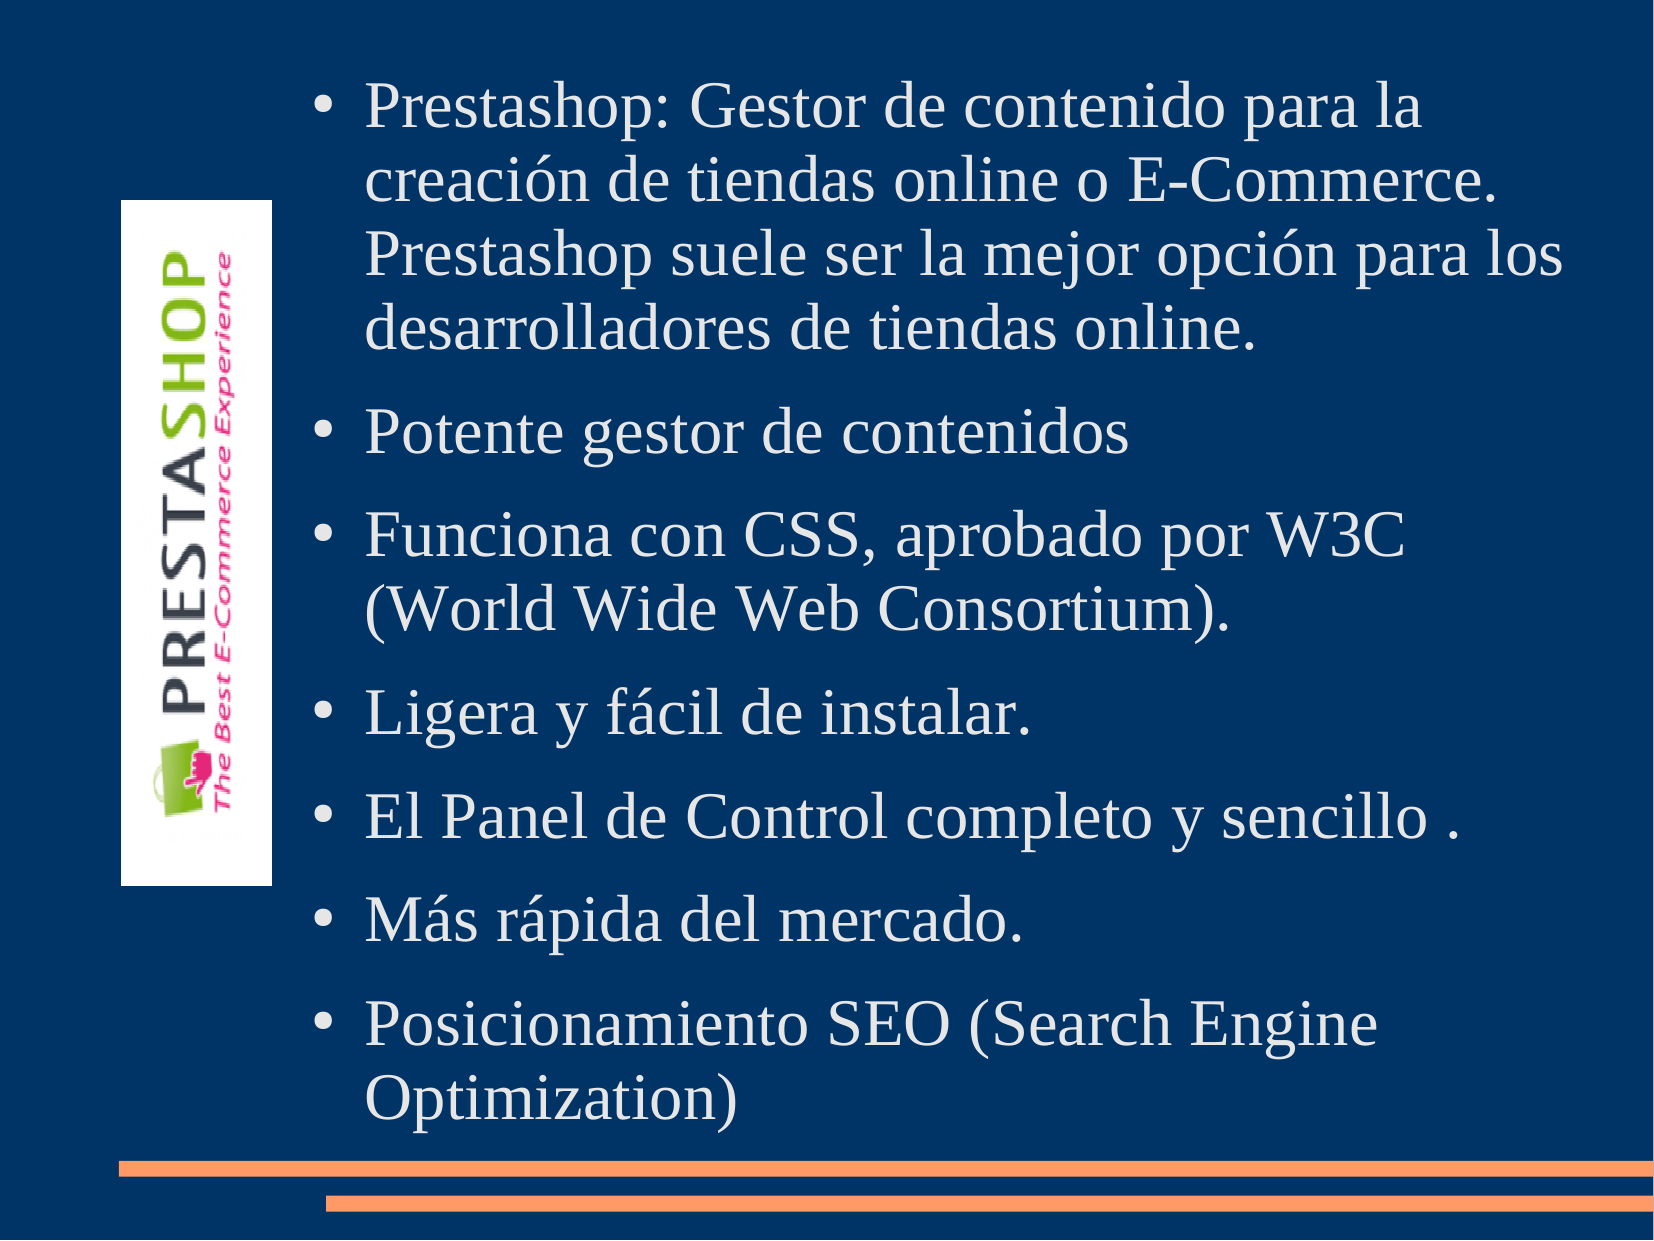

# Prestashop: Gestor de contenido para la creación de tiendas online o E-Commerce. Prestashop suele ser la mejor opción para los desarrolladores de tiendas online.
Potente gestor de contenidos
Funciona con CSS, aprobado por W3C (World Wide Web Consortium).
Ligera y fácil de instalar.
El Panel de Control completo y sencillo .
Más rápida del mercado.
Posicionamiento SEO (Search Engine Optimization)